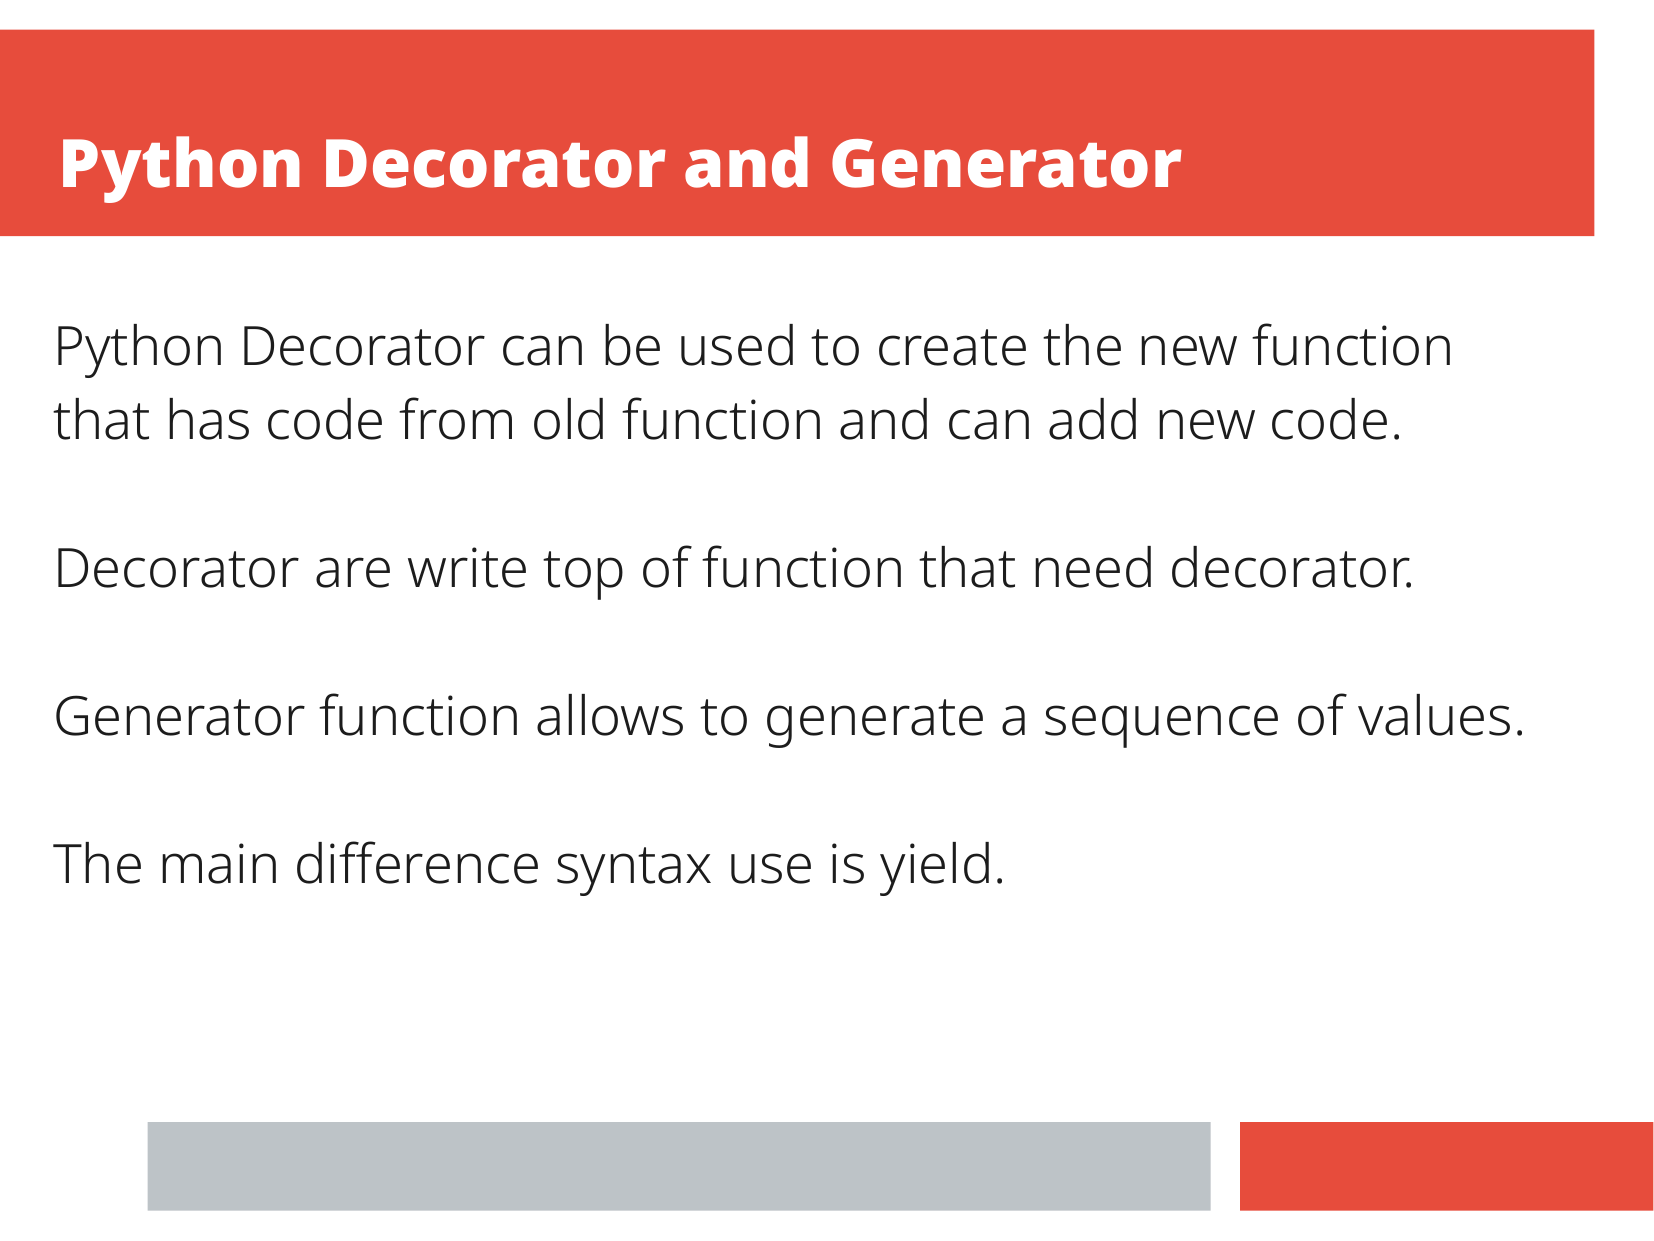

# Python Decorator and Generator
Python Decorator can be used to create the new function that has code from old function and can add new code.
Decorator are write top of function that need decorator.
Generator function allows to generate a sequence of values.
The main difference syntax use is yield.